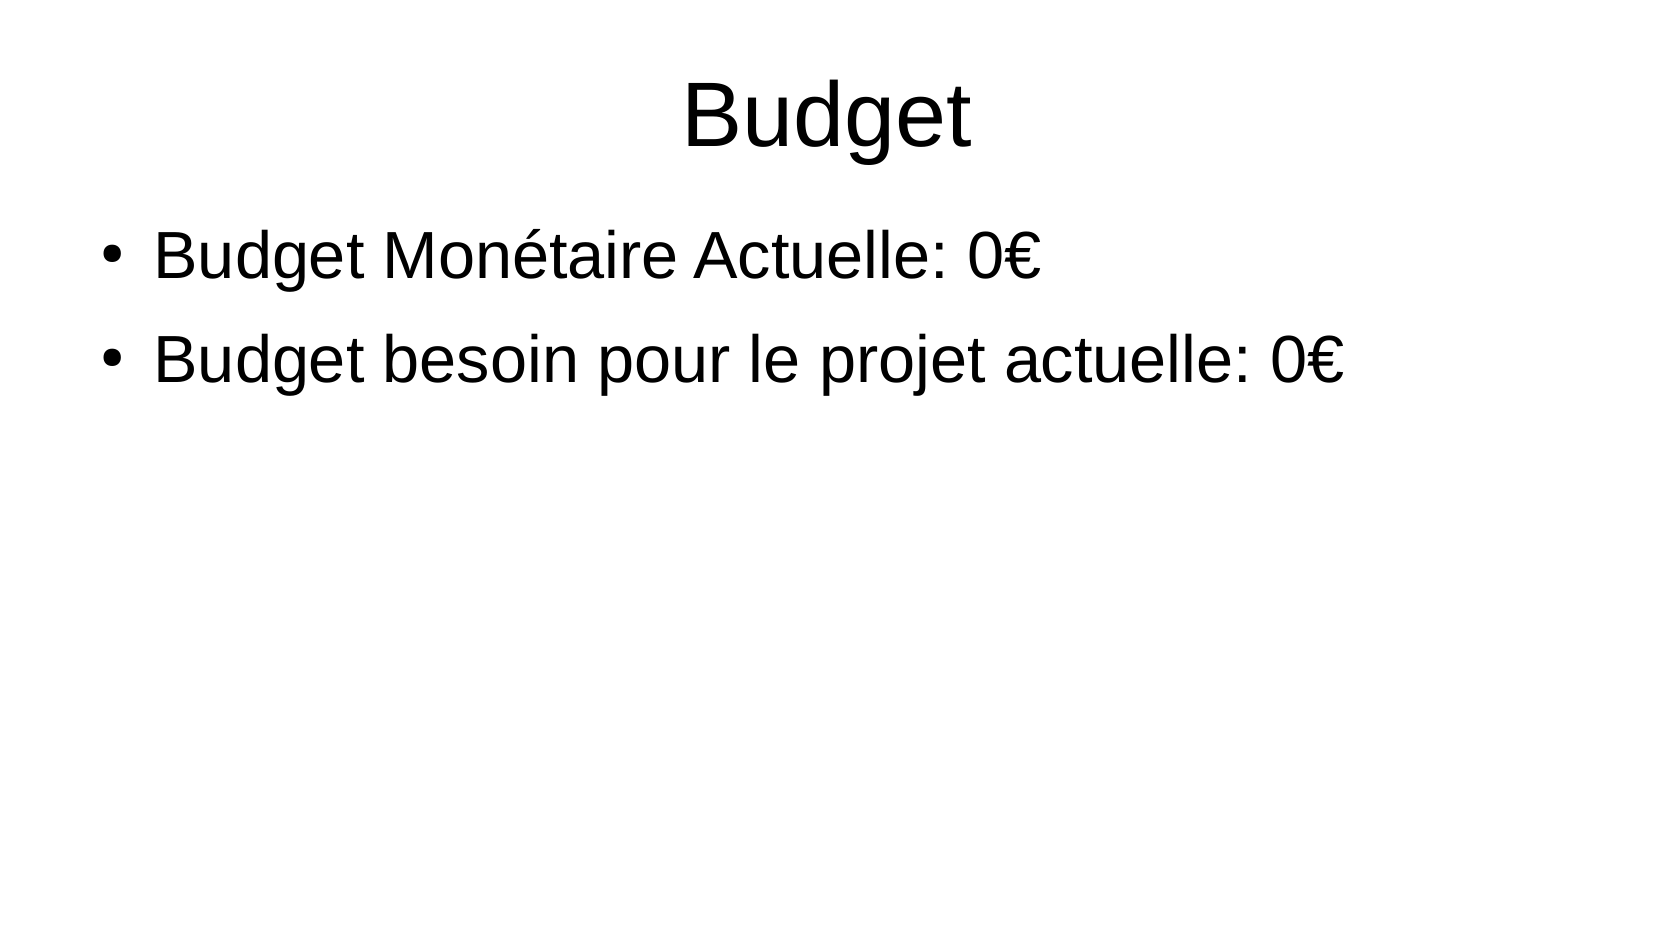

# Budget
Budget Monétaire Actuelle: 0€
Budget besoin pour le projet actuelle: 0€